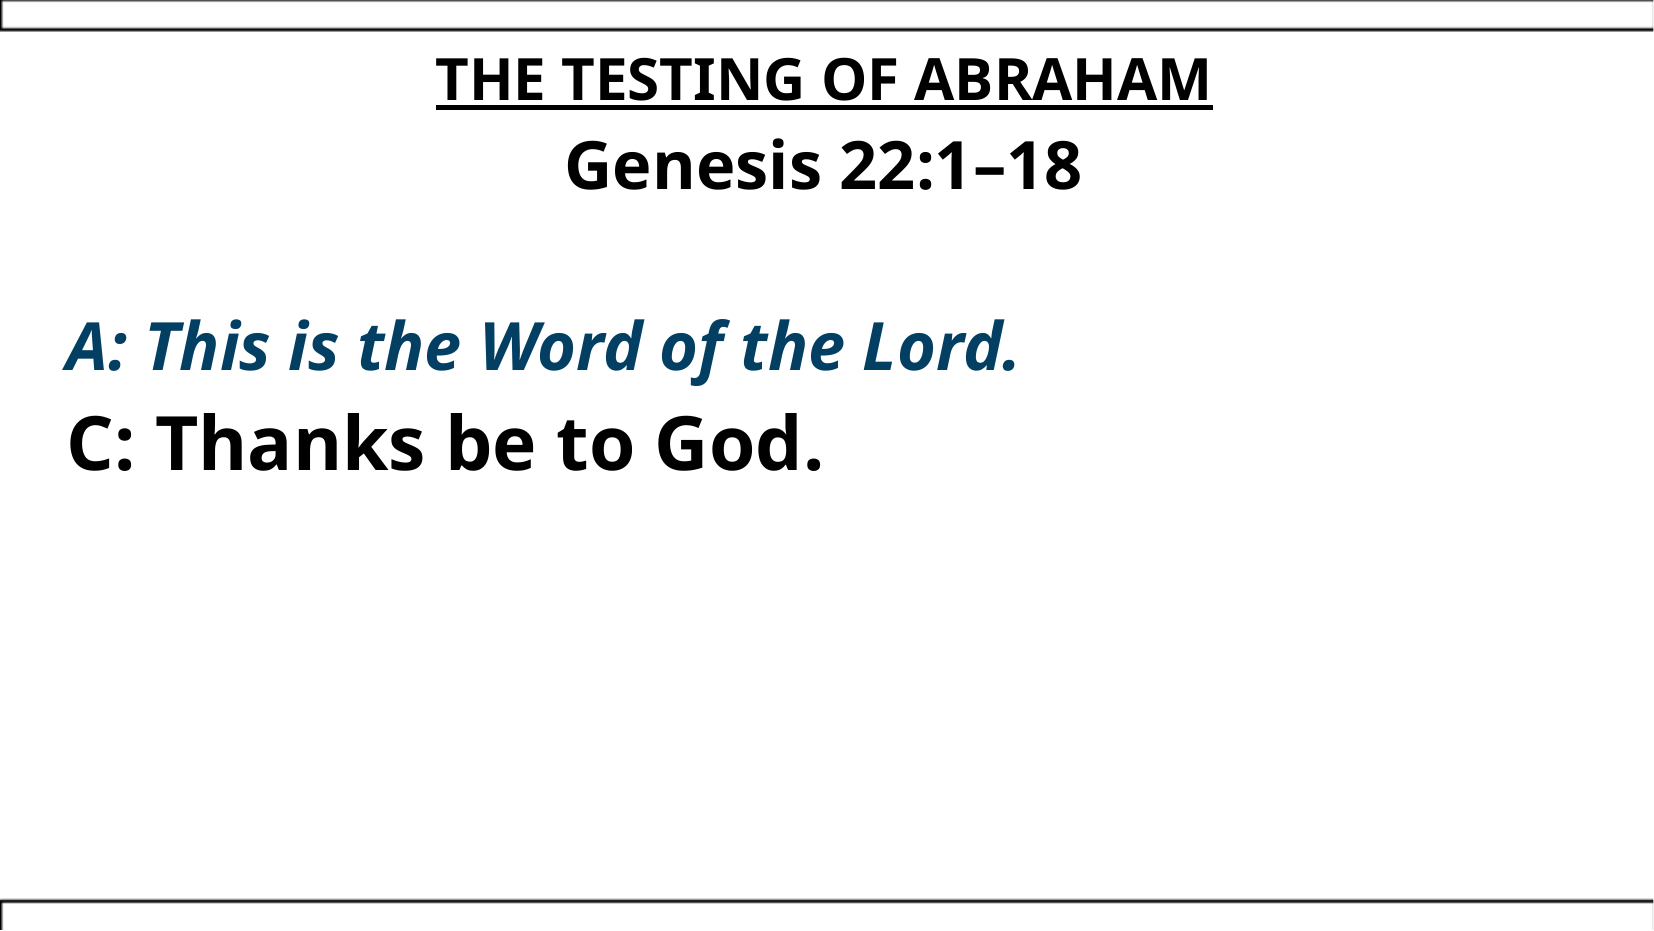

THE TESTING OF ABRAHAM
Genesis 22:1–18
A: This is the Word of the Lord.
C: Thanks be to God.